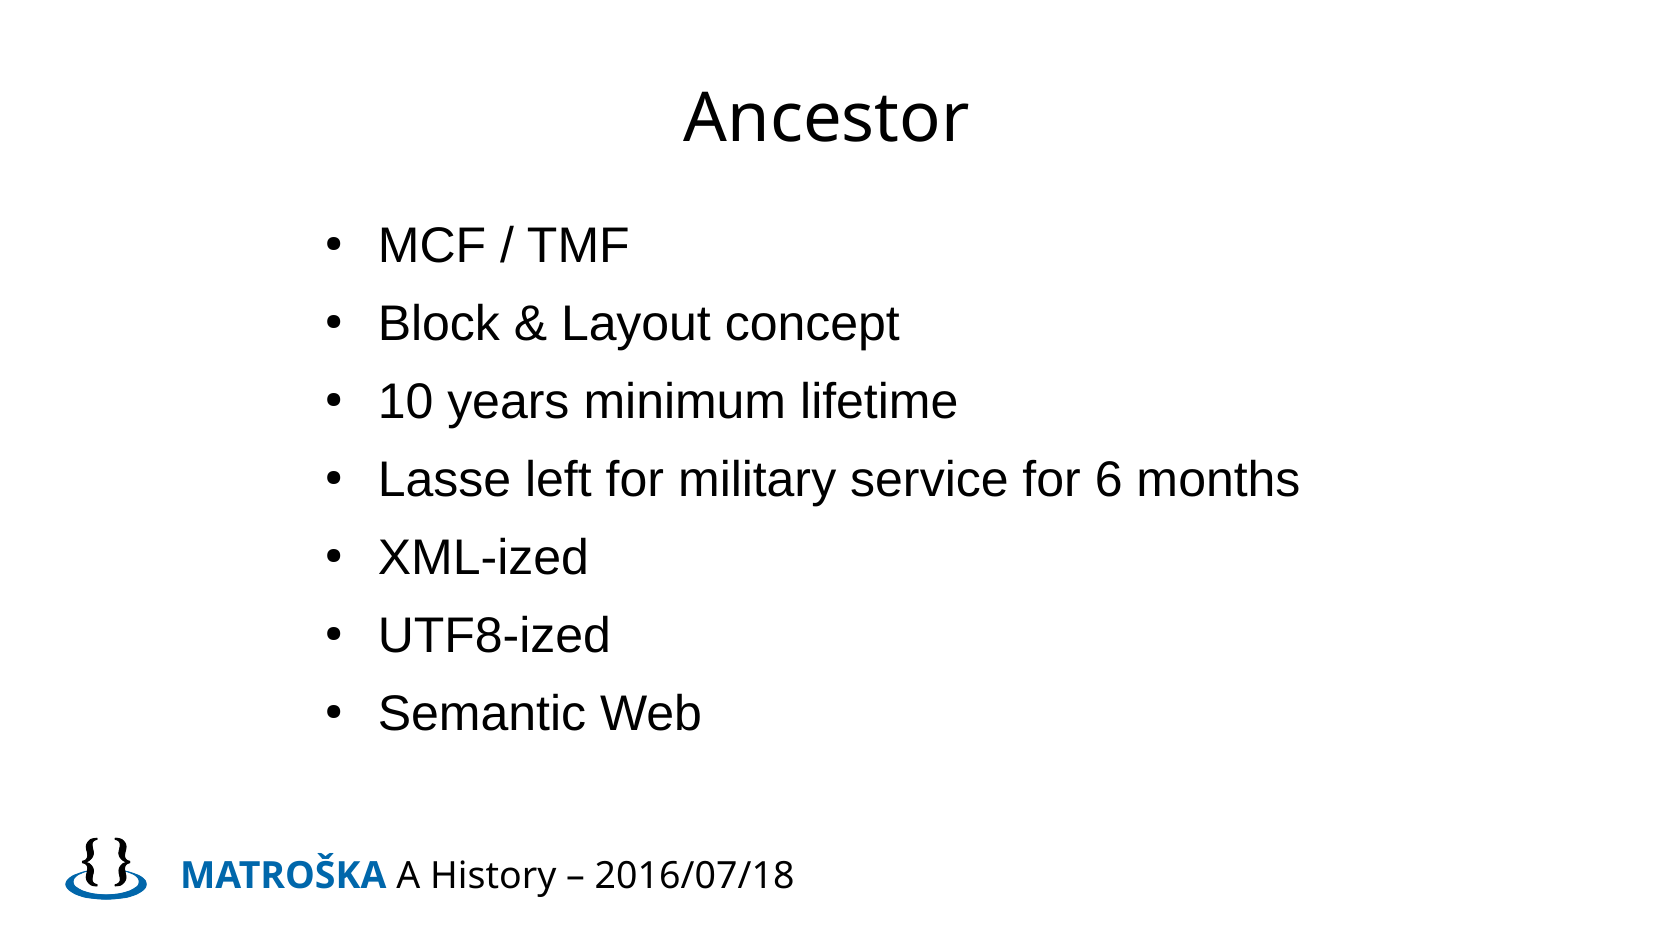

# Ancestor
MCF / TMF
Block & Layout concept
10 years minimum lifetime
Lasse left for military service for 6 months
XML-ized
UTF8-ized
Semantic Web
MATROŠKA A History – 2016/07/18